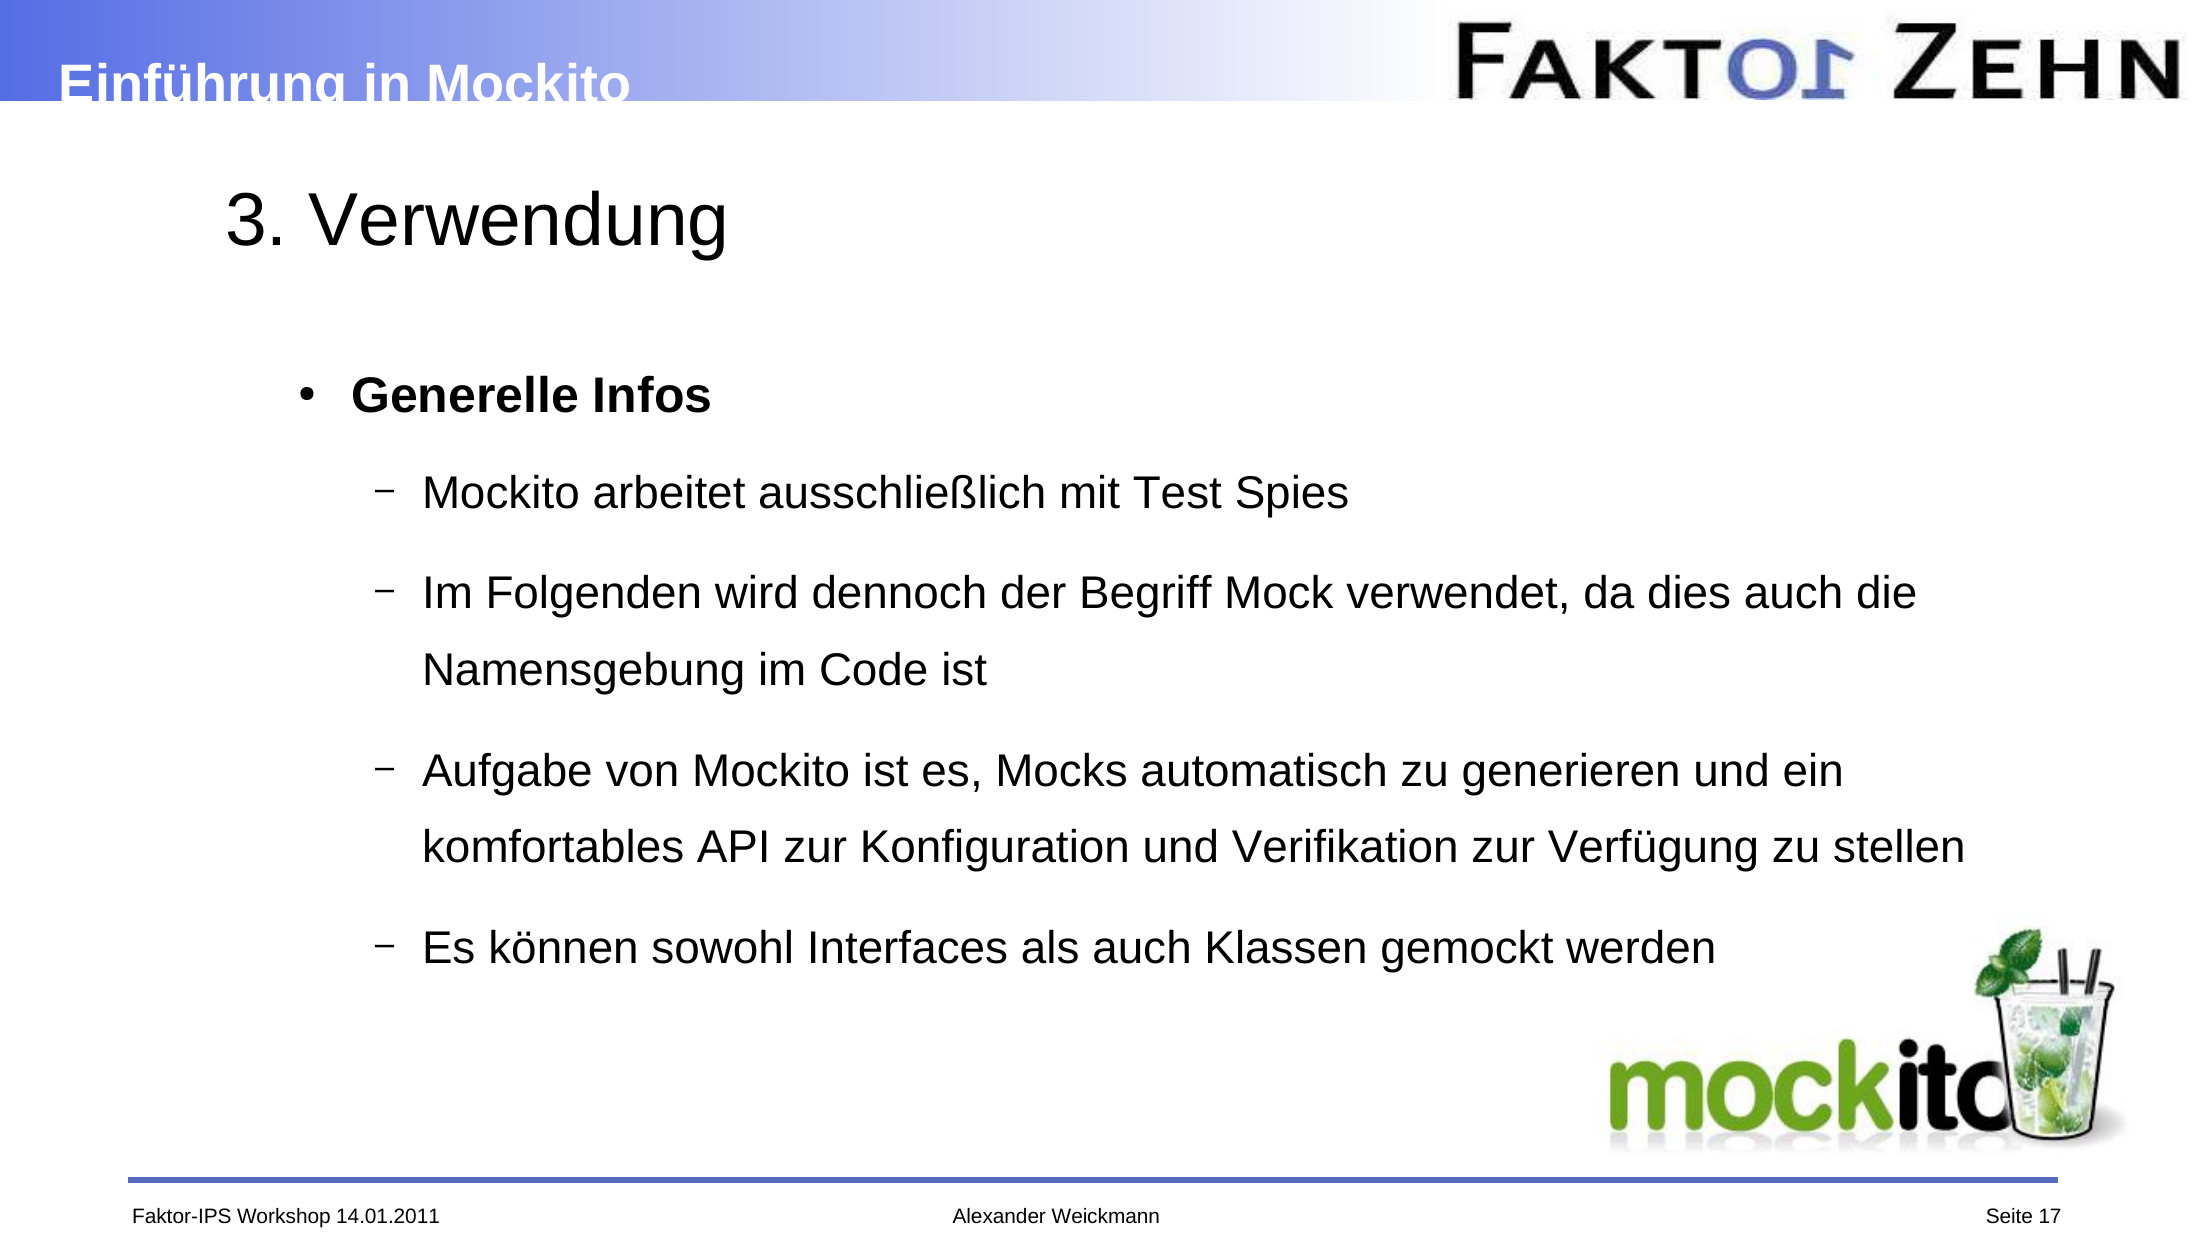

# 3. Verwendung
Generelle Infos
Mockito arbeitet ausschließlich mit Test Spies
Im Folgenden wird dennoch der Begriff Mock verwendet, da dies auch die Namensgebung im Code ist
Aufgabe von Mockito ist es, Mocks automatisch zu generieren und ein komfortables API zur Konfiguration und Verifikation zur Verfügung zu stellen
Es können sowohl Interfaces als auch Klassen gemockt werden